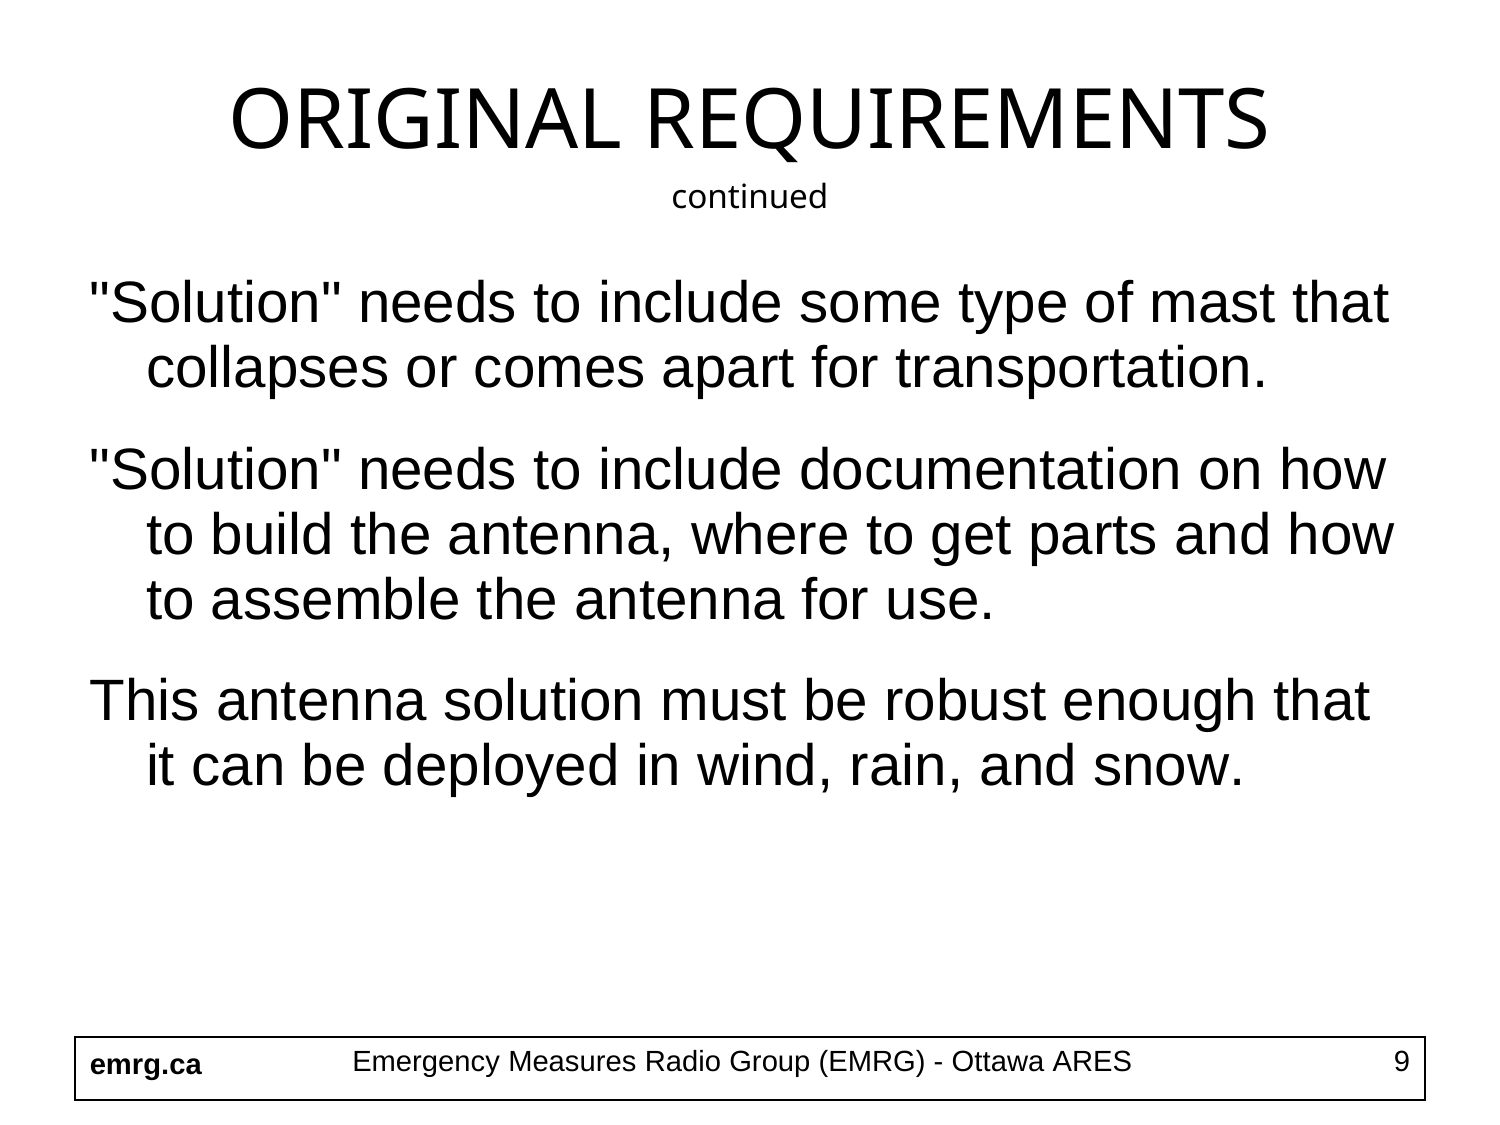

ORIGINAL REQUIREMENTS
continued
# "Solution" needs to include some type of mast that collapses or comes apart for transportation.
"Solution" needs to include documentation on how to build the antenna, where to get parts and how to assemble the antenna for use.
This antenna solution must be robust enough that it can be deployed in wind, rain, and snow.
Emergency Measures Radio Group (EMRG) - Ottawa ARES
9